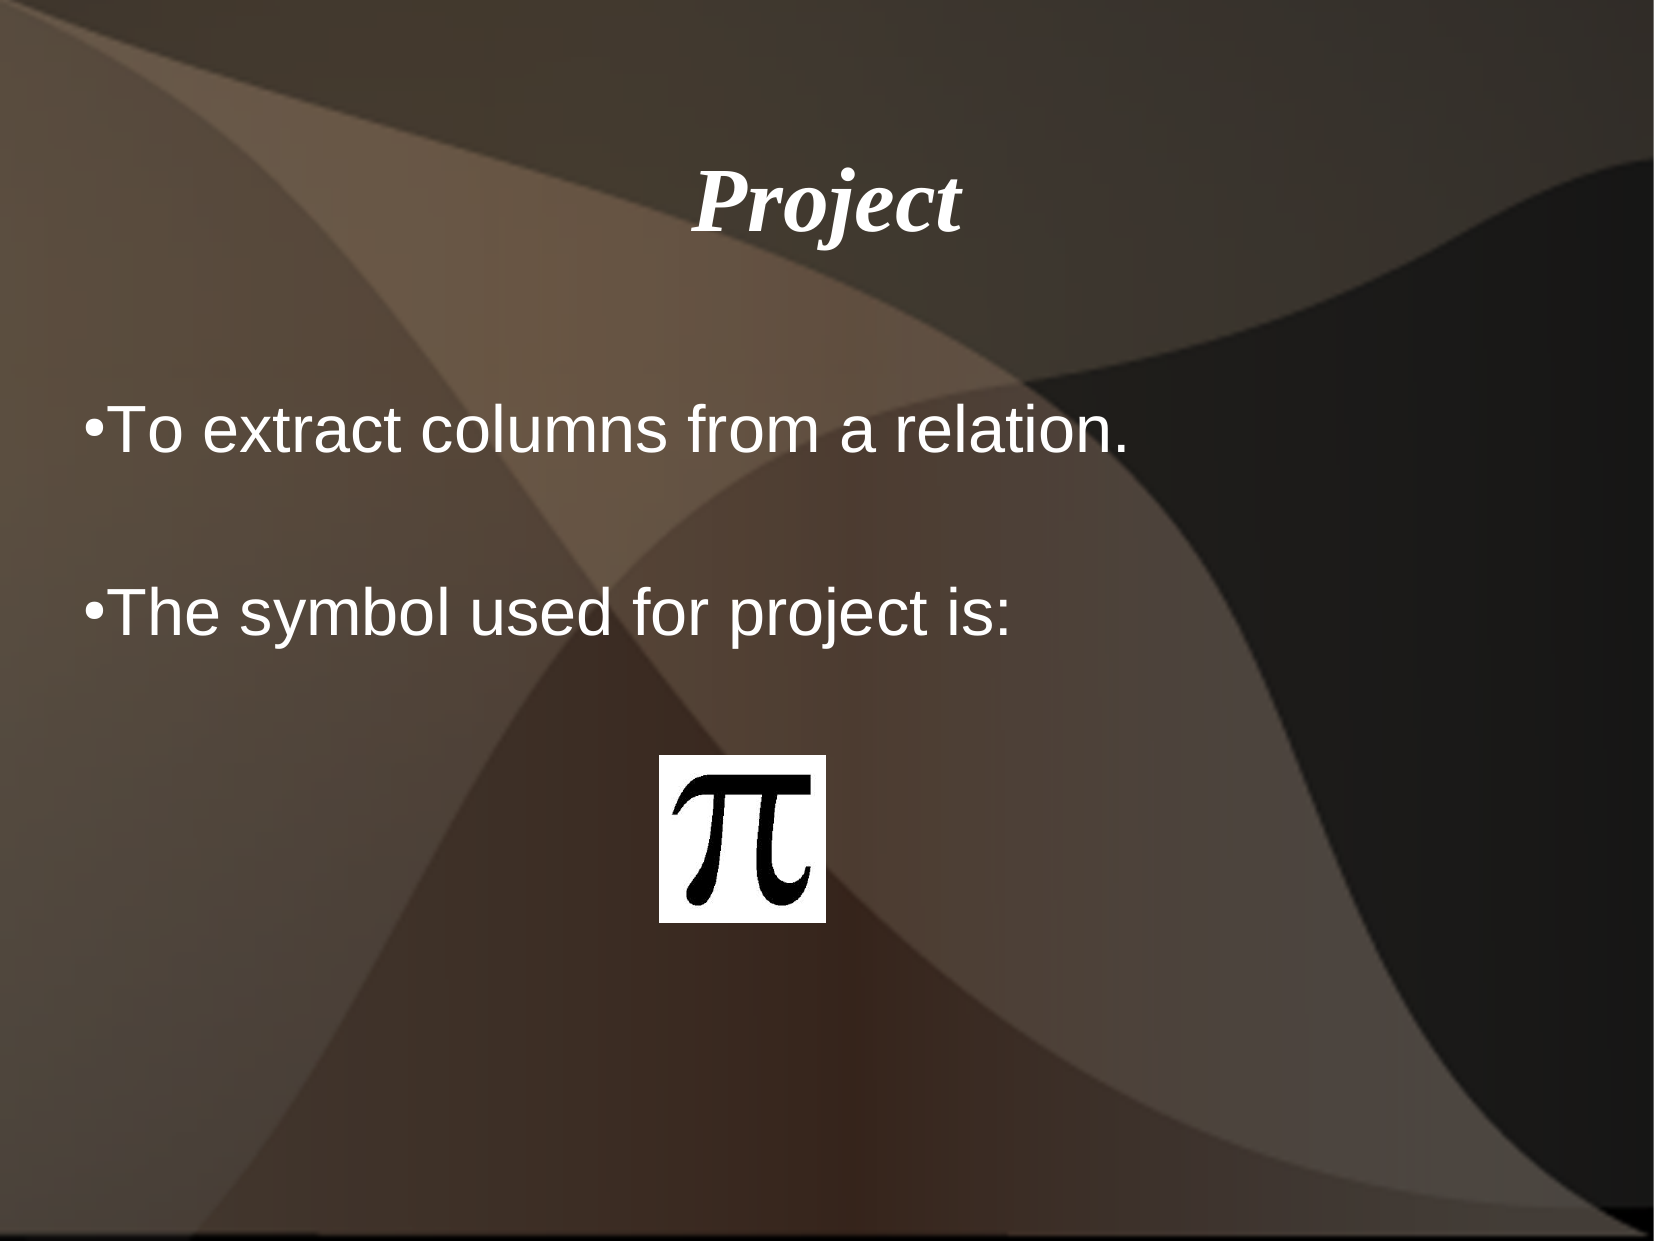

# Project
To extract columns from a relation.
The symbol used for project is: